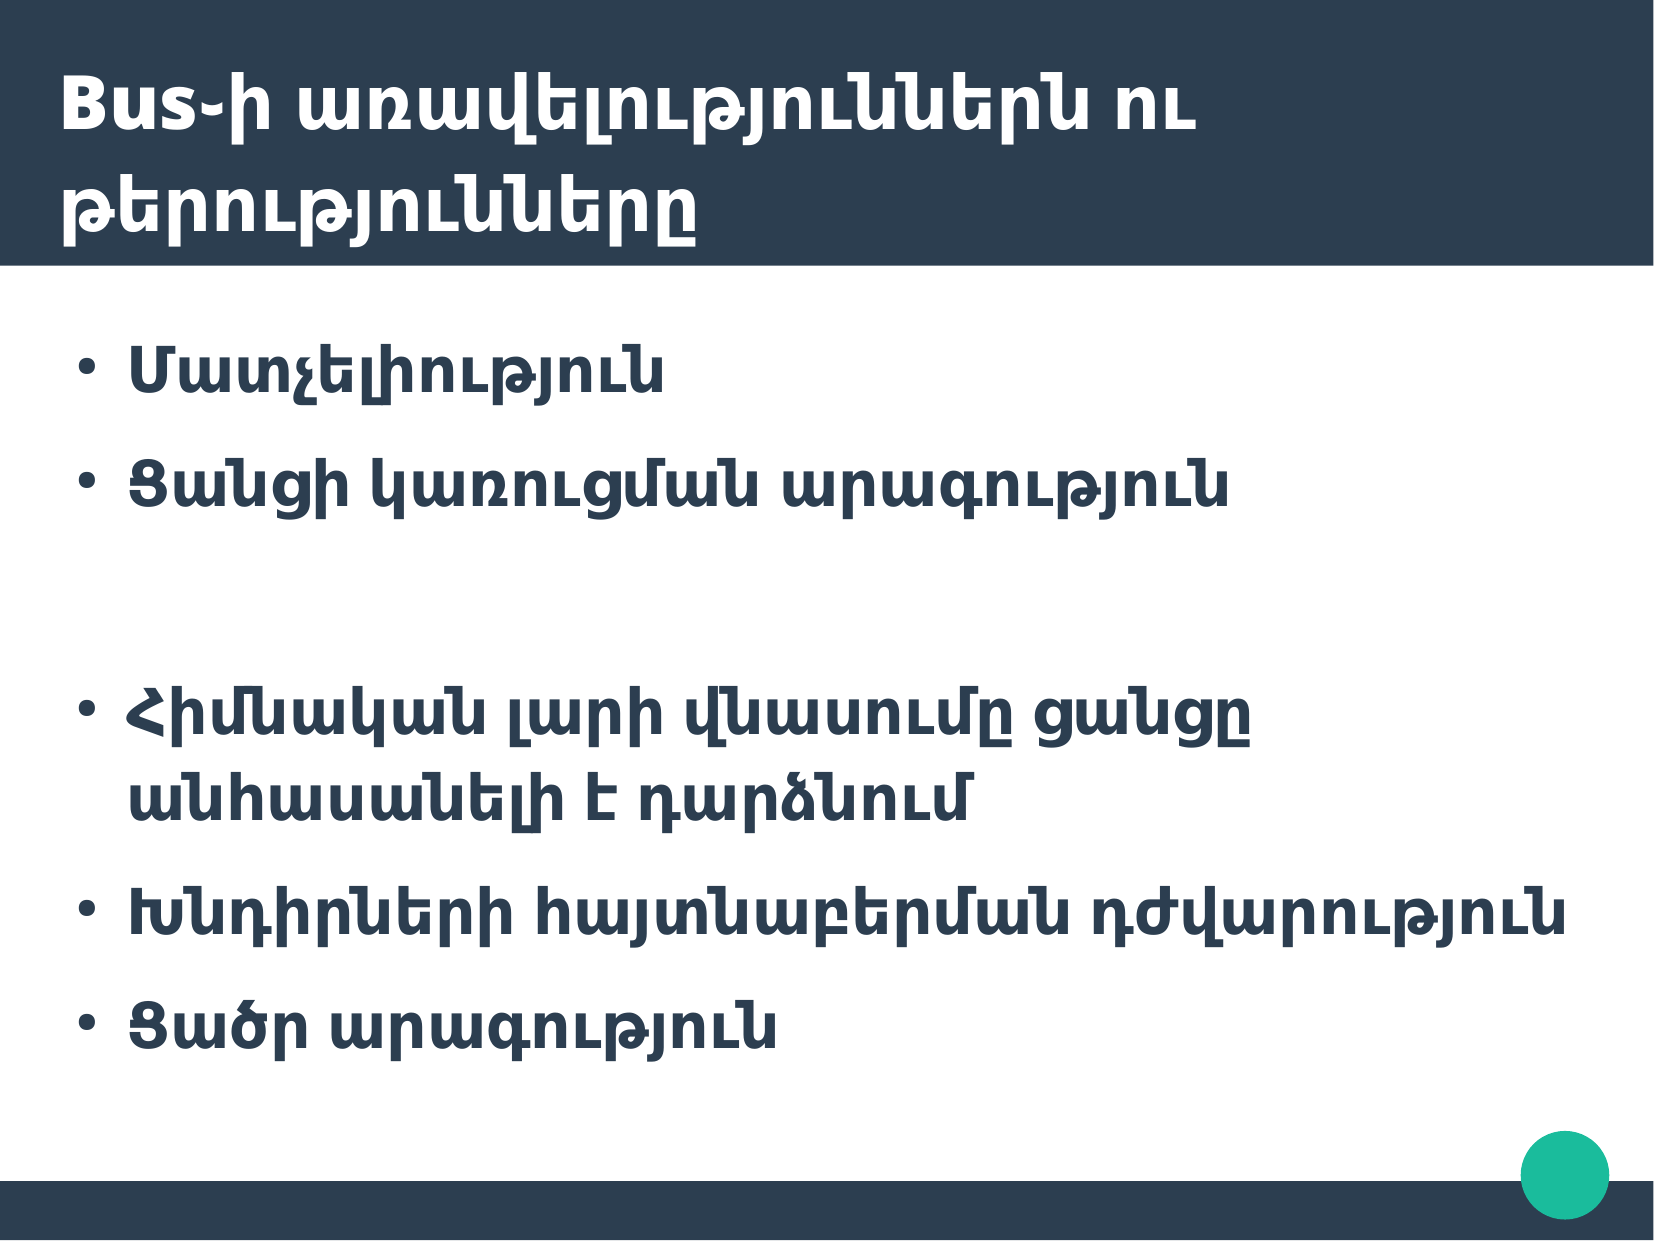

# Bus֊ի առավելություններն ու թերությունները
Մատչելիություն
Ցանցի կառուցման արագություն
Հիմնական լարի վնասումը ցանցը անհասանելի է դարձնում
Խնդիրների հայտնաբերման դժվարություն
Ցածր արագություն